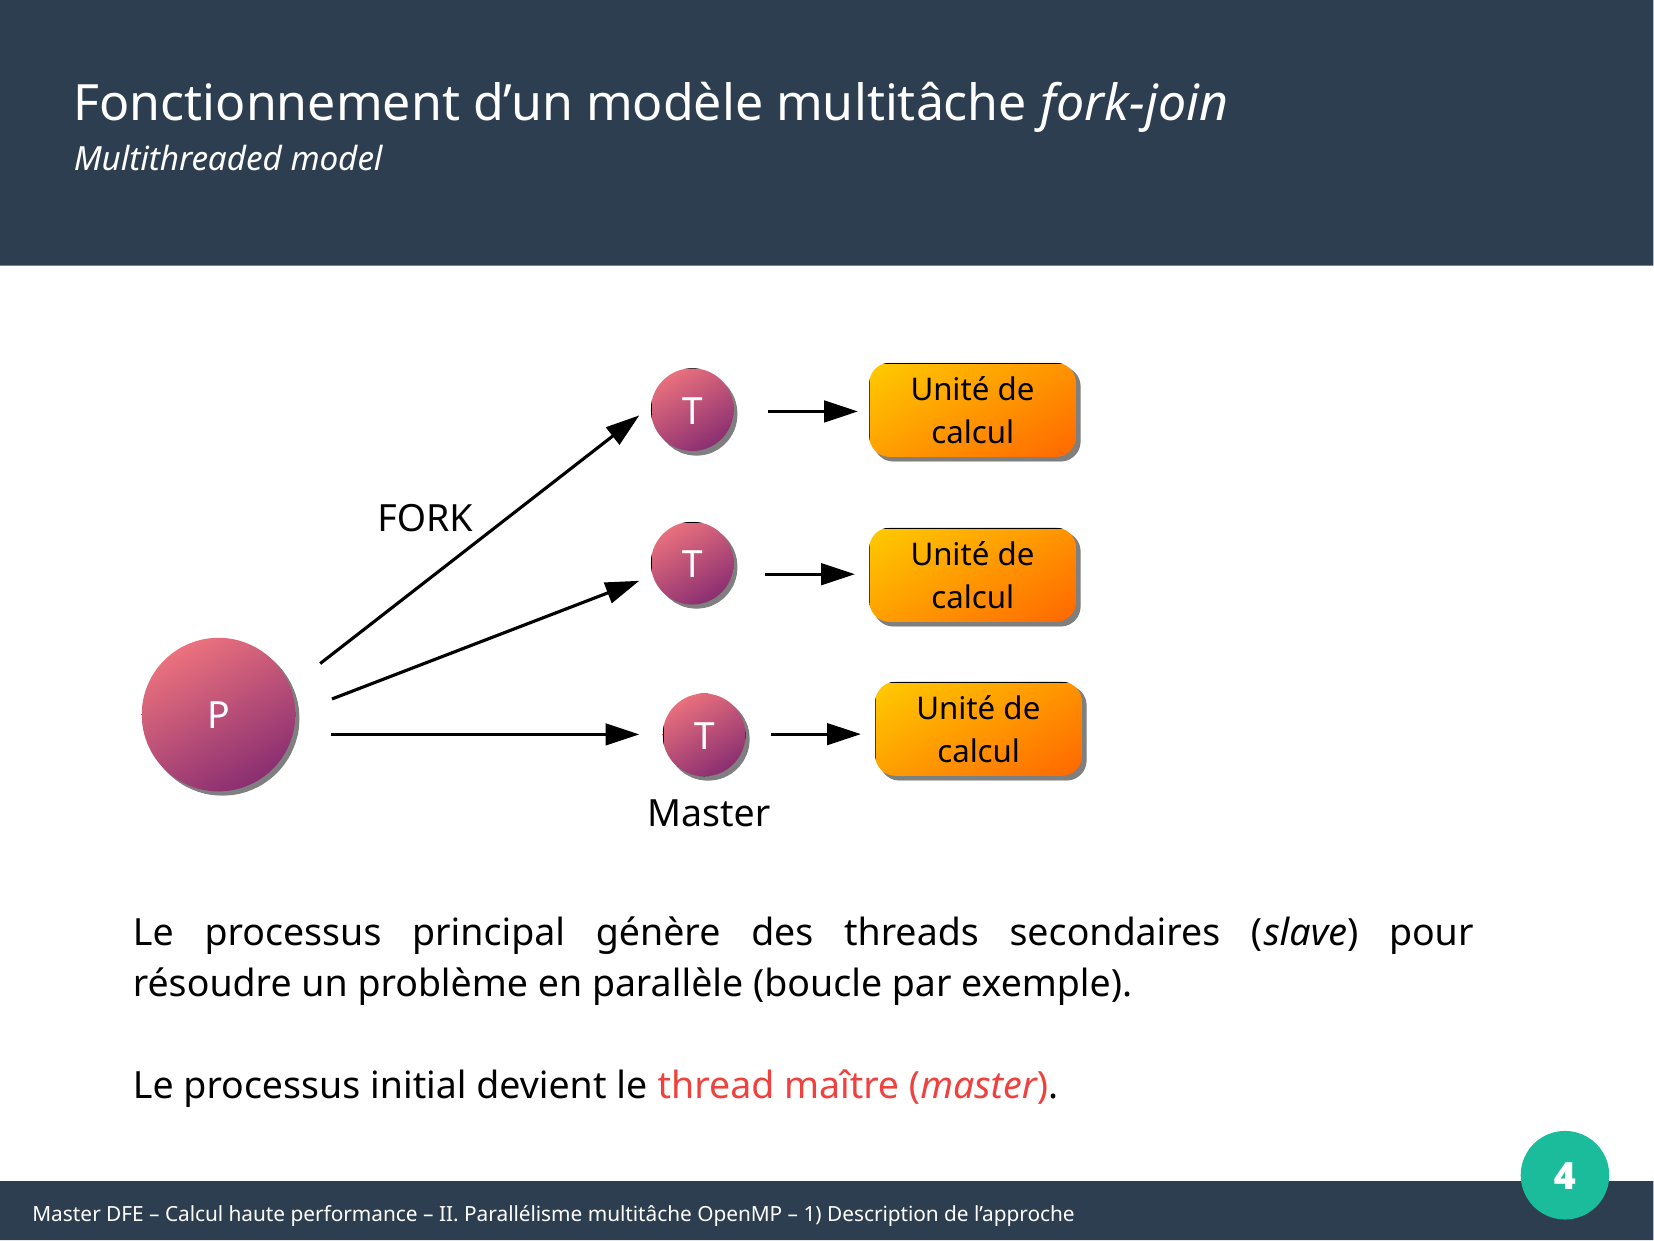

Fonctionnement d’un modèle multitâche fork-join
Multithreaded model
Unité de
calcul
T
FORK
T
Unité de
calcul
P
Unité de
calcul
T
Master
Le processus principal génère des threads secondaires (slave) pour résoudre un problème en parallèle (boucle par exemple).
Le processus initial devient le thread maître (master).
4
Master DFE – Calcul haute performance – II. Parallélisme multitâche OpenMP – 1) Description de l’approche